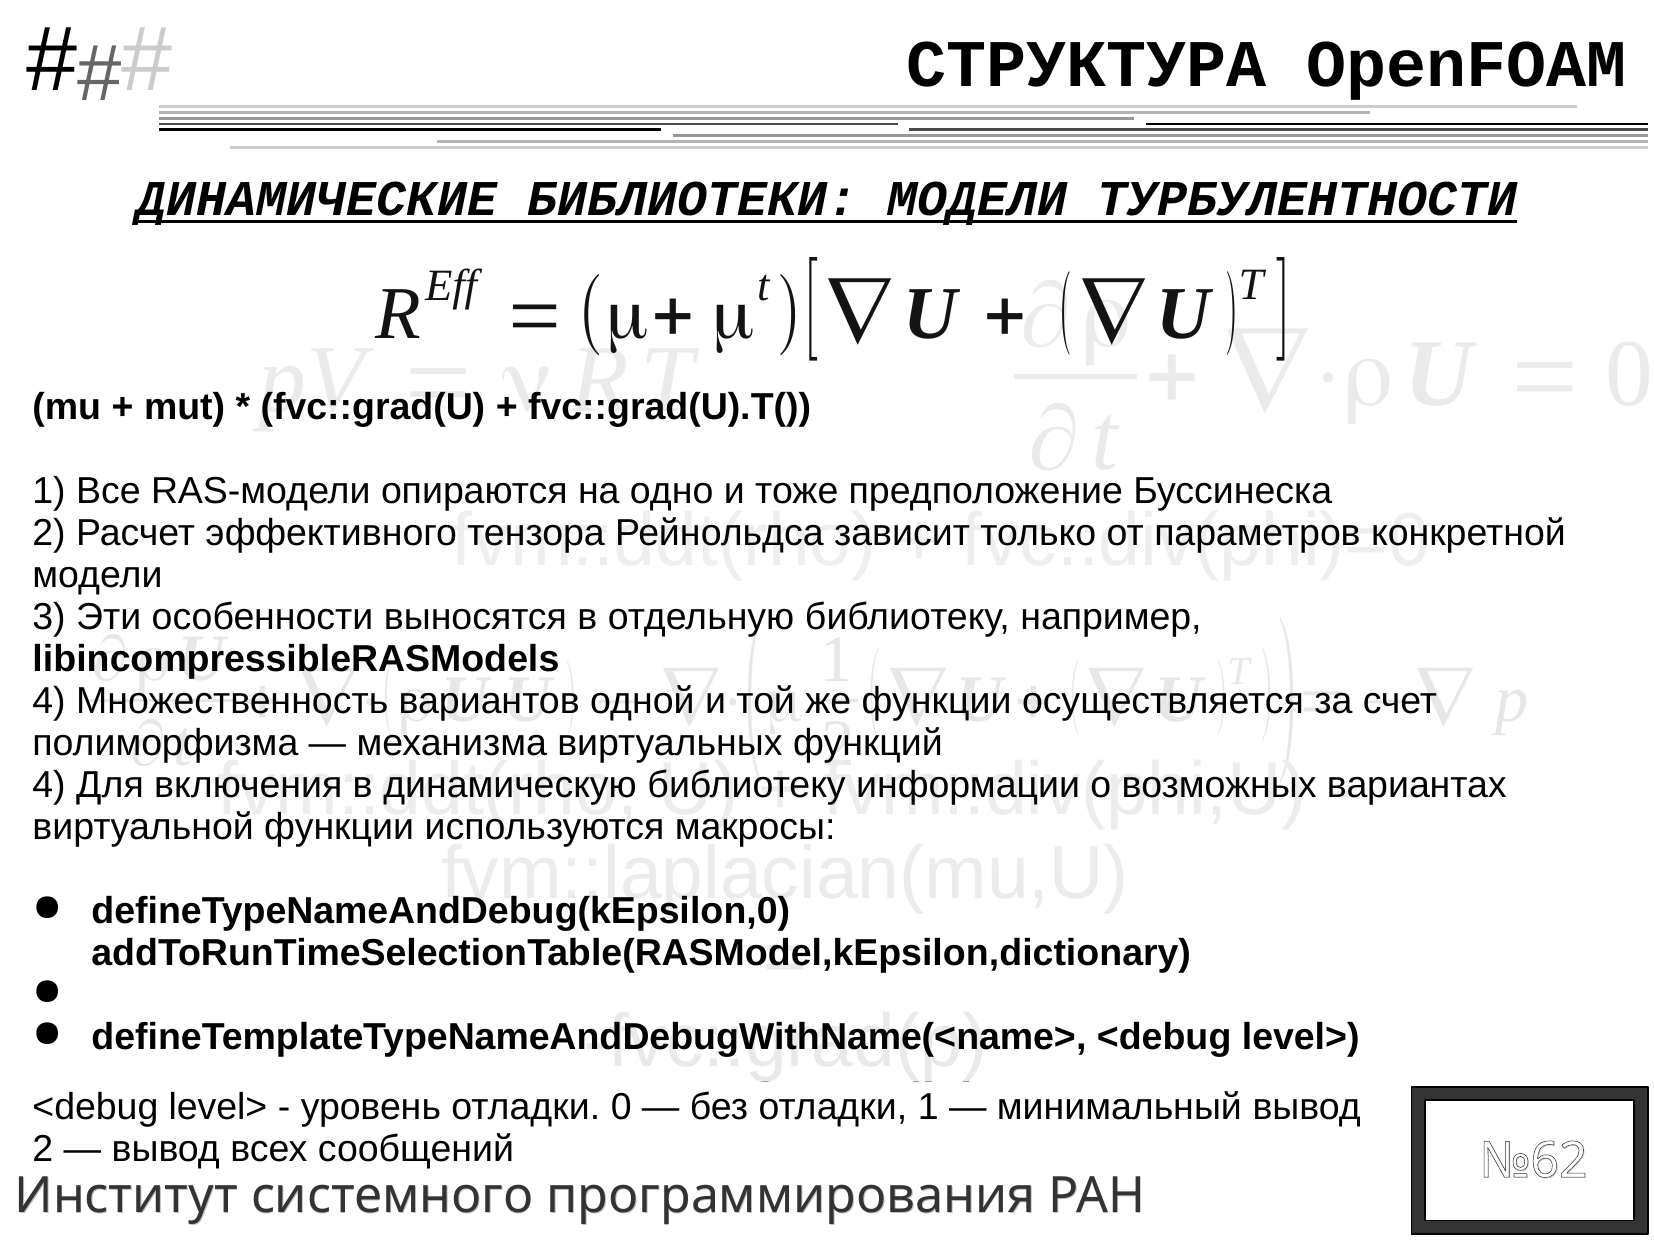

# ДИНАМИЧЕСКИЕ БИБЛИОТЕКИ: МОДЕЛИ ТУРБУЛЕНТНОСТИ
(mu + mut) * (fvc::grad(U) + fvc::grad(U).T())
1) Все RAS-модели опираются на одно и тоже предположение Буссинеска
2) Расчет эффективного тензора Рейнольдса зависит только от параметров конкретной модели
3) Эти особенности выносятся в отдельную библиотеку, например, libincompressibleRASModels
4) Множественность вариантов одной и той же функции осуществляется за счет полиморфизма — механизма виртуальных функций
4) Для включения в динамическую библиотеку информации о возможных вариантах виртуальной функции используются макросы:
defineTypeNameAndDebug(kEpsilon,0)
addToRunTimeSelectionTable(RASModel,kEpsilon,dictionary)
defineTemplateTypeNameAndDebugWithName(<name>, <debug level>)
<debug level> - уровень отладки. 0 — без отладки, 1 — минимальный вывод
2 — вывод всех сообщений